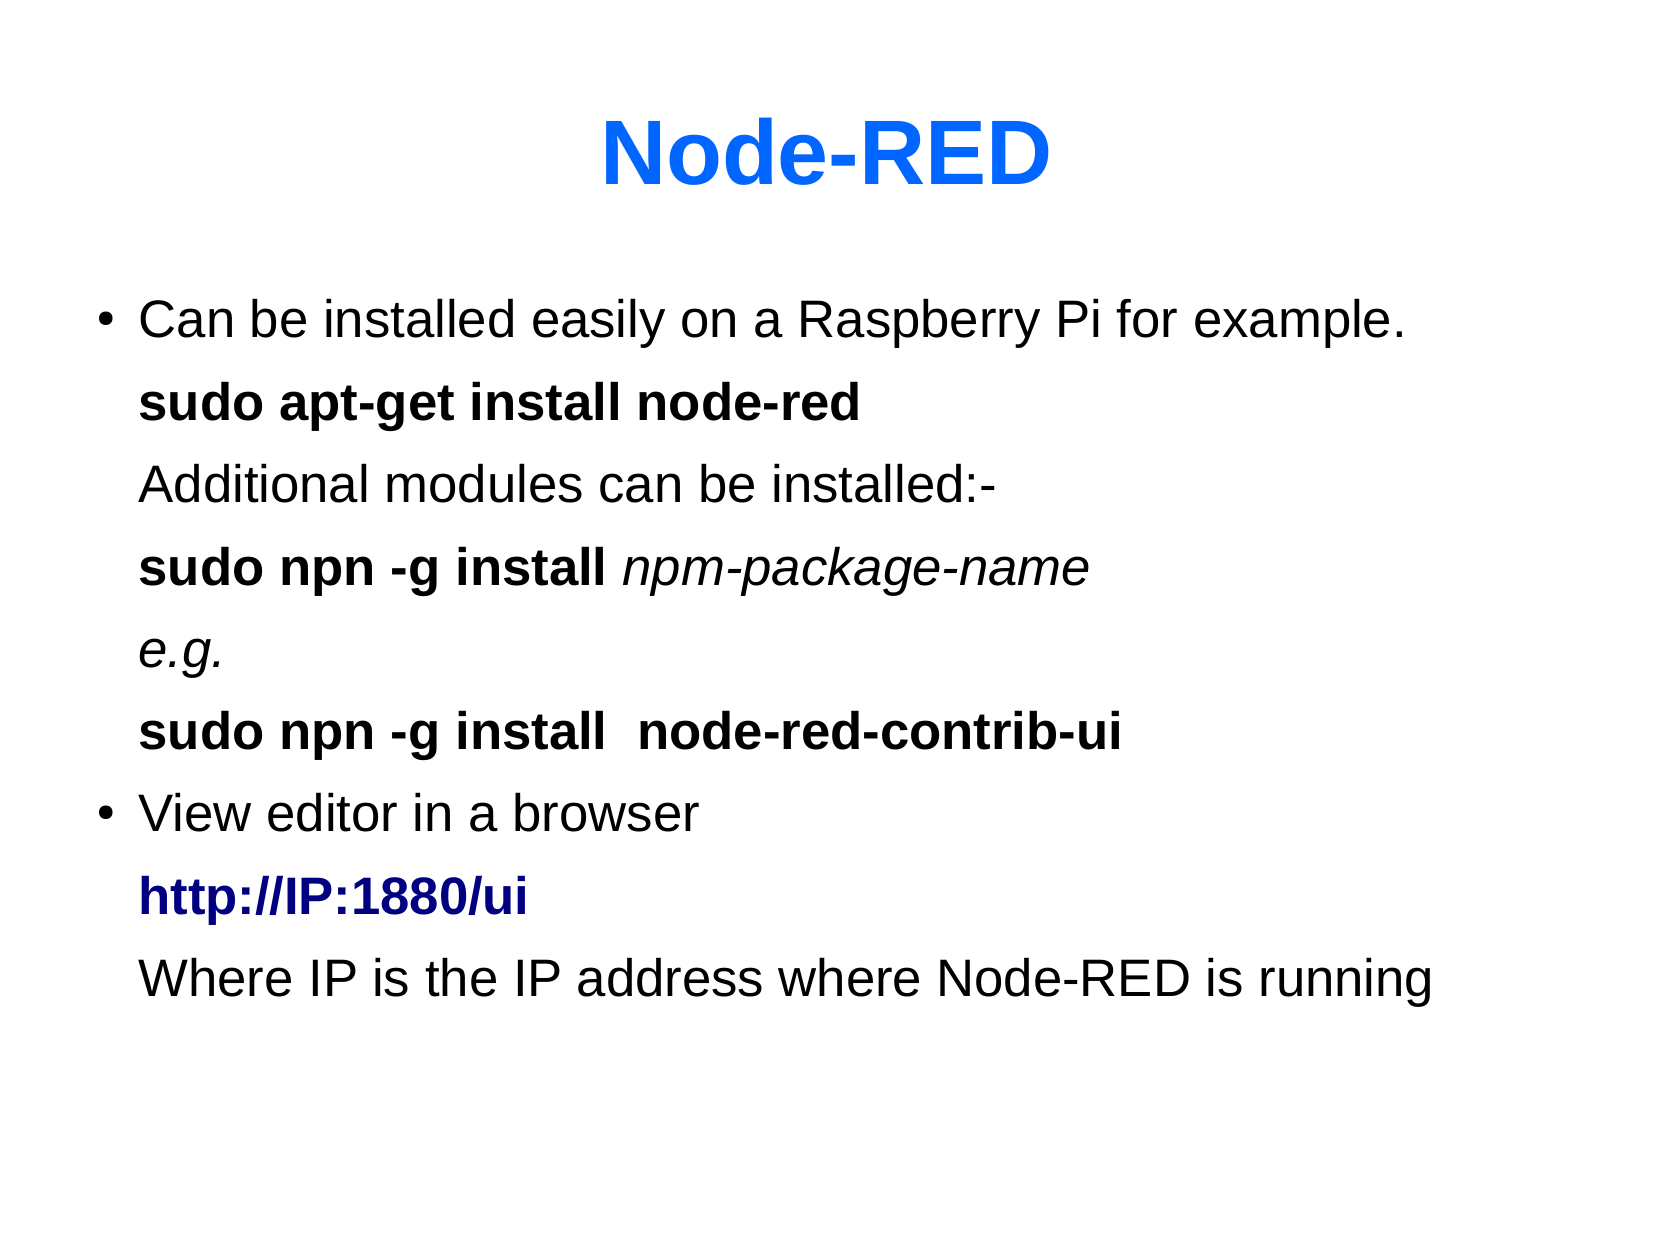

# Node-RED
Can be installed easily on a Raspberry Pi for example.
sudo apt-get install node-red
Additional modules can be installed:-
sudo npn -g install npm-package-name
e.g.
sudo npn -g install node-red-contrib-ui
View editor in a browser
http://IP:1880/ui
Where IP is the IP address where Node-RED is running